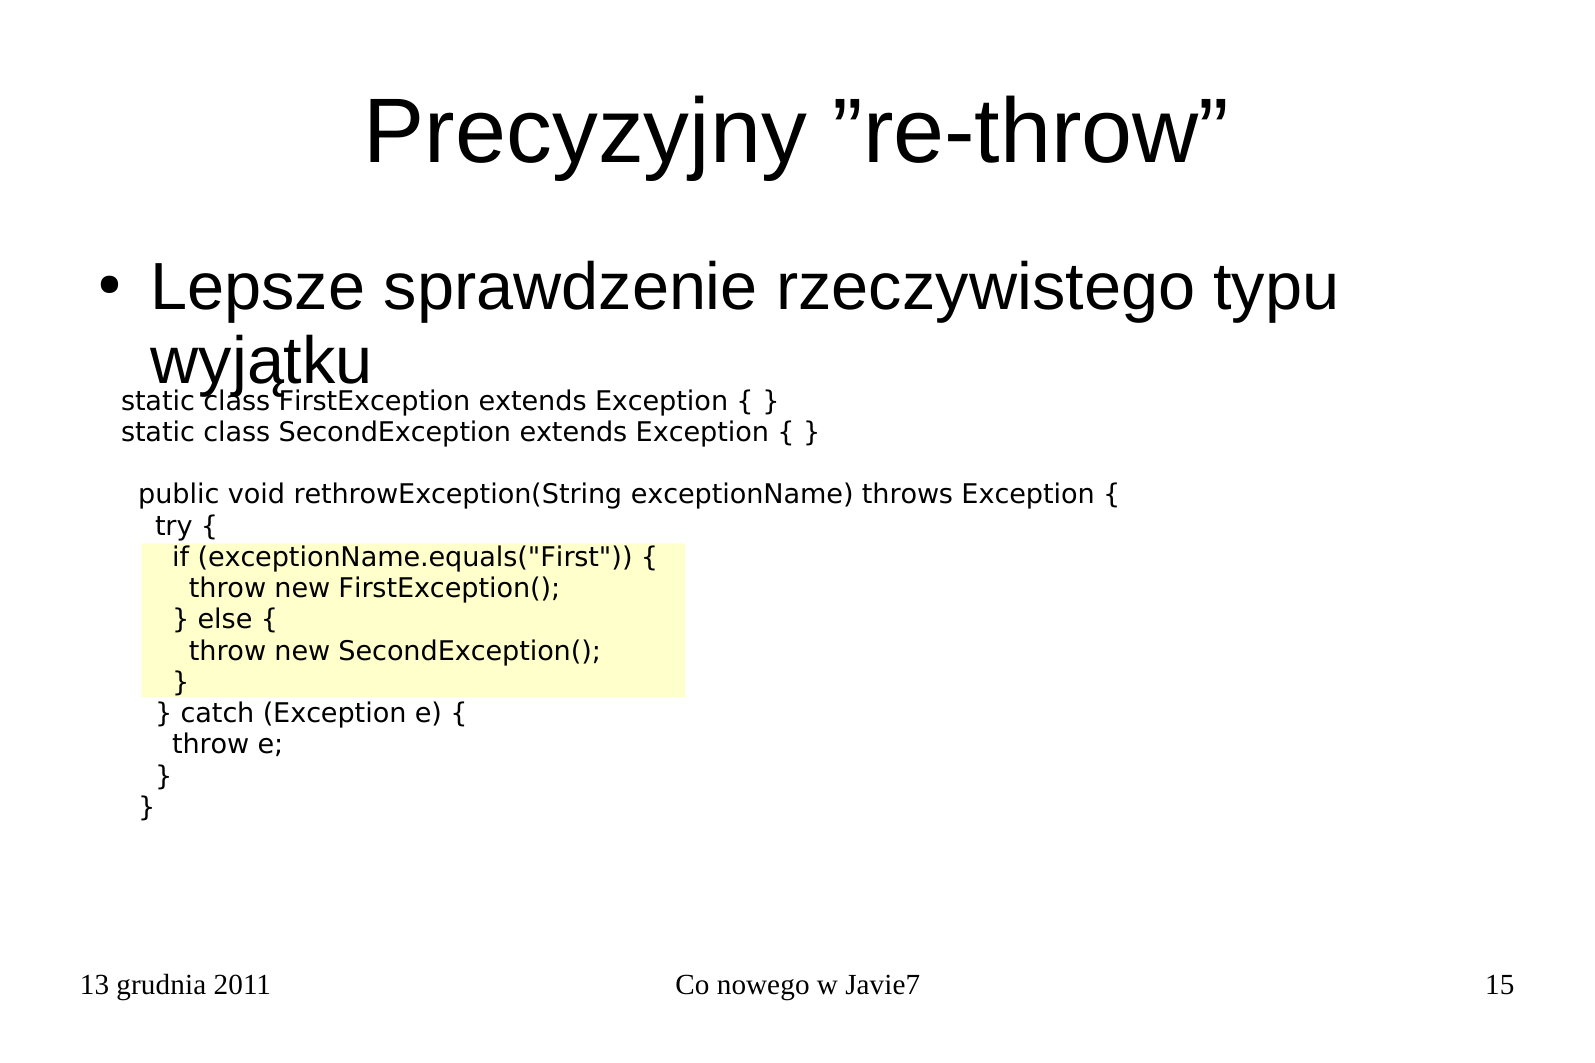

# Precyzyjny ”re-throw”
Lepsze sprawdzenie rzeczywistego typu wyjątku
static class FirstException extends Exception { }
static class SecondException extends Exception { }
 public void rethrowException(String exceptionName) throws Exception {
 try {
 if (exceptionName.equals("First")) {
 throw new FirstException();
 } else {
 throw new SecondException();
 }
 } catch (Exception e) {
 throw e;
 }
 }
13 grudnia 2011
Co nowego w Javie7
15